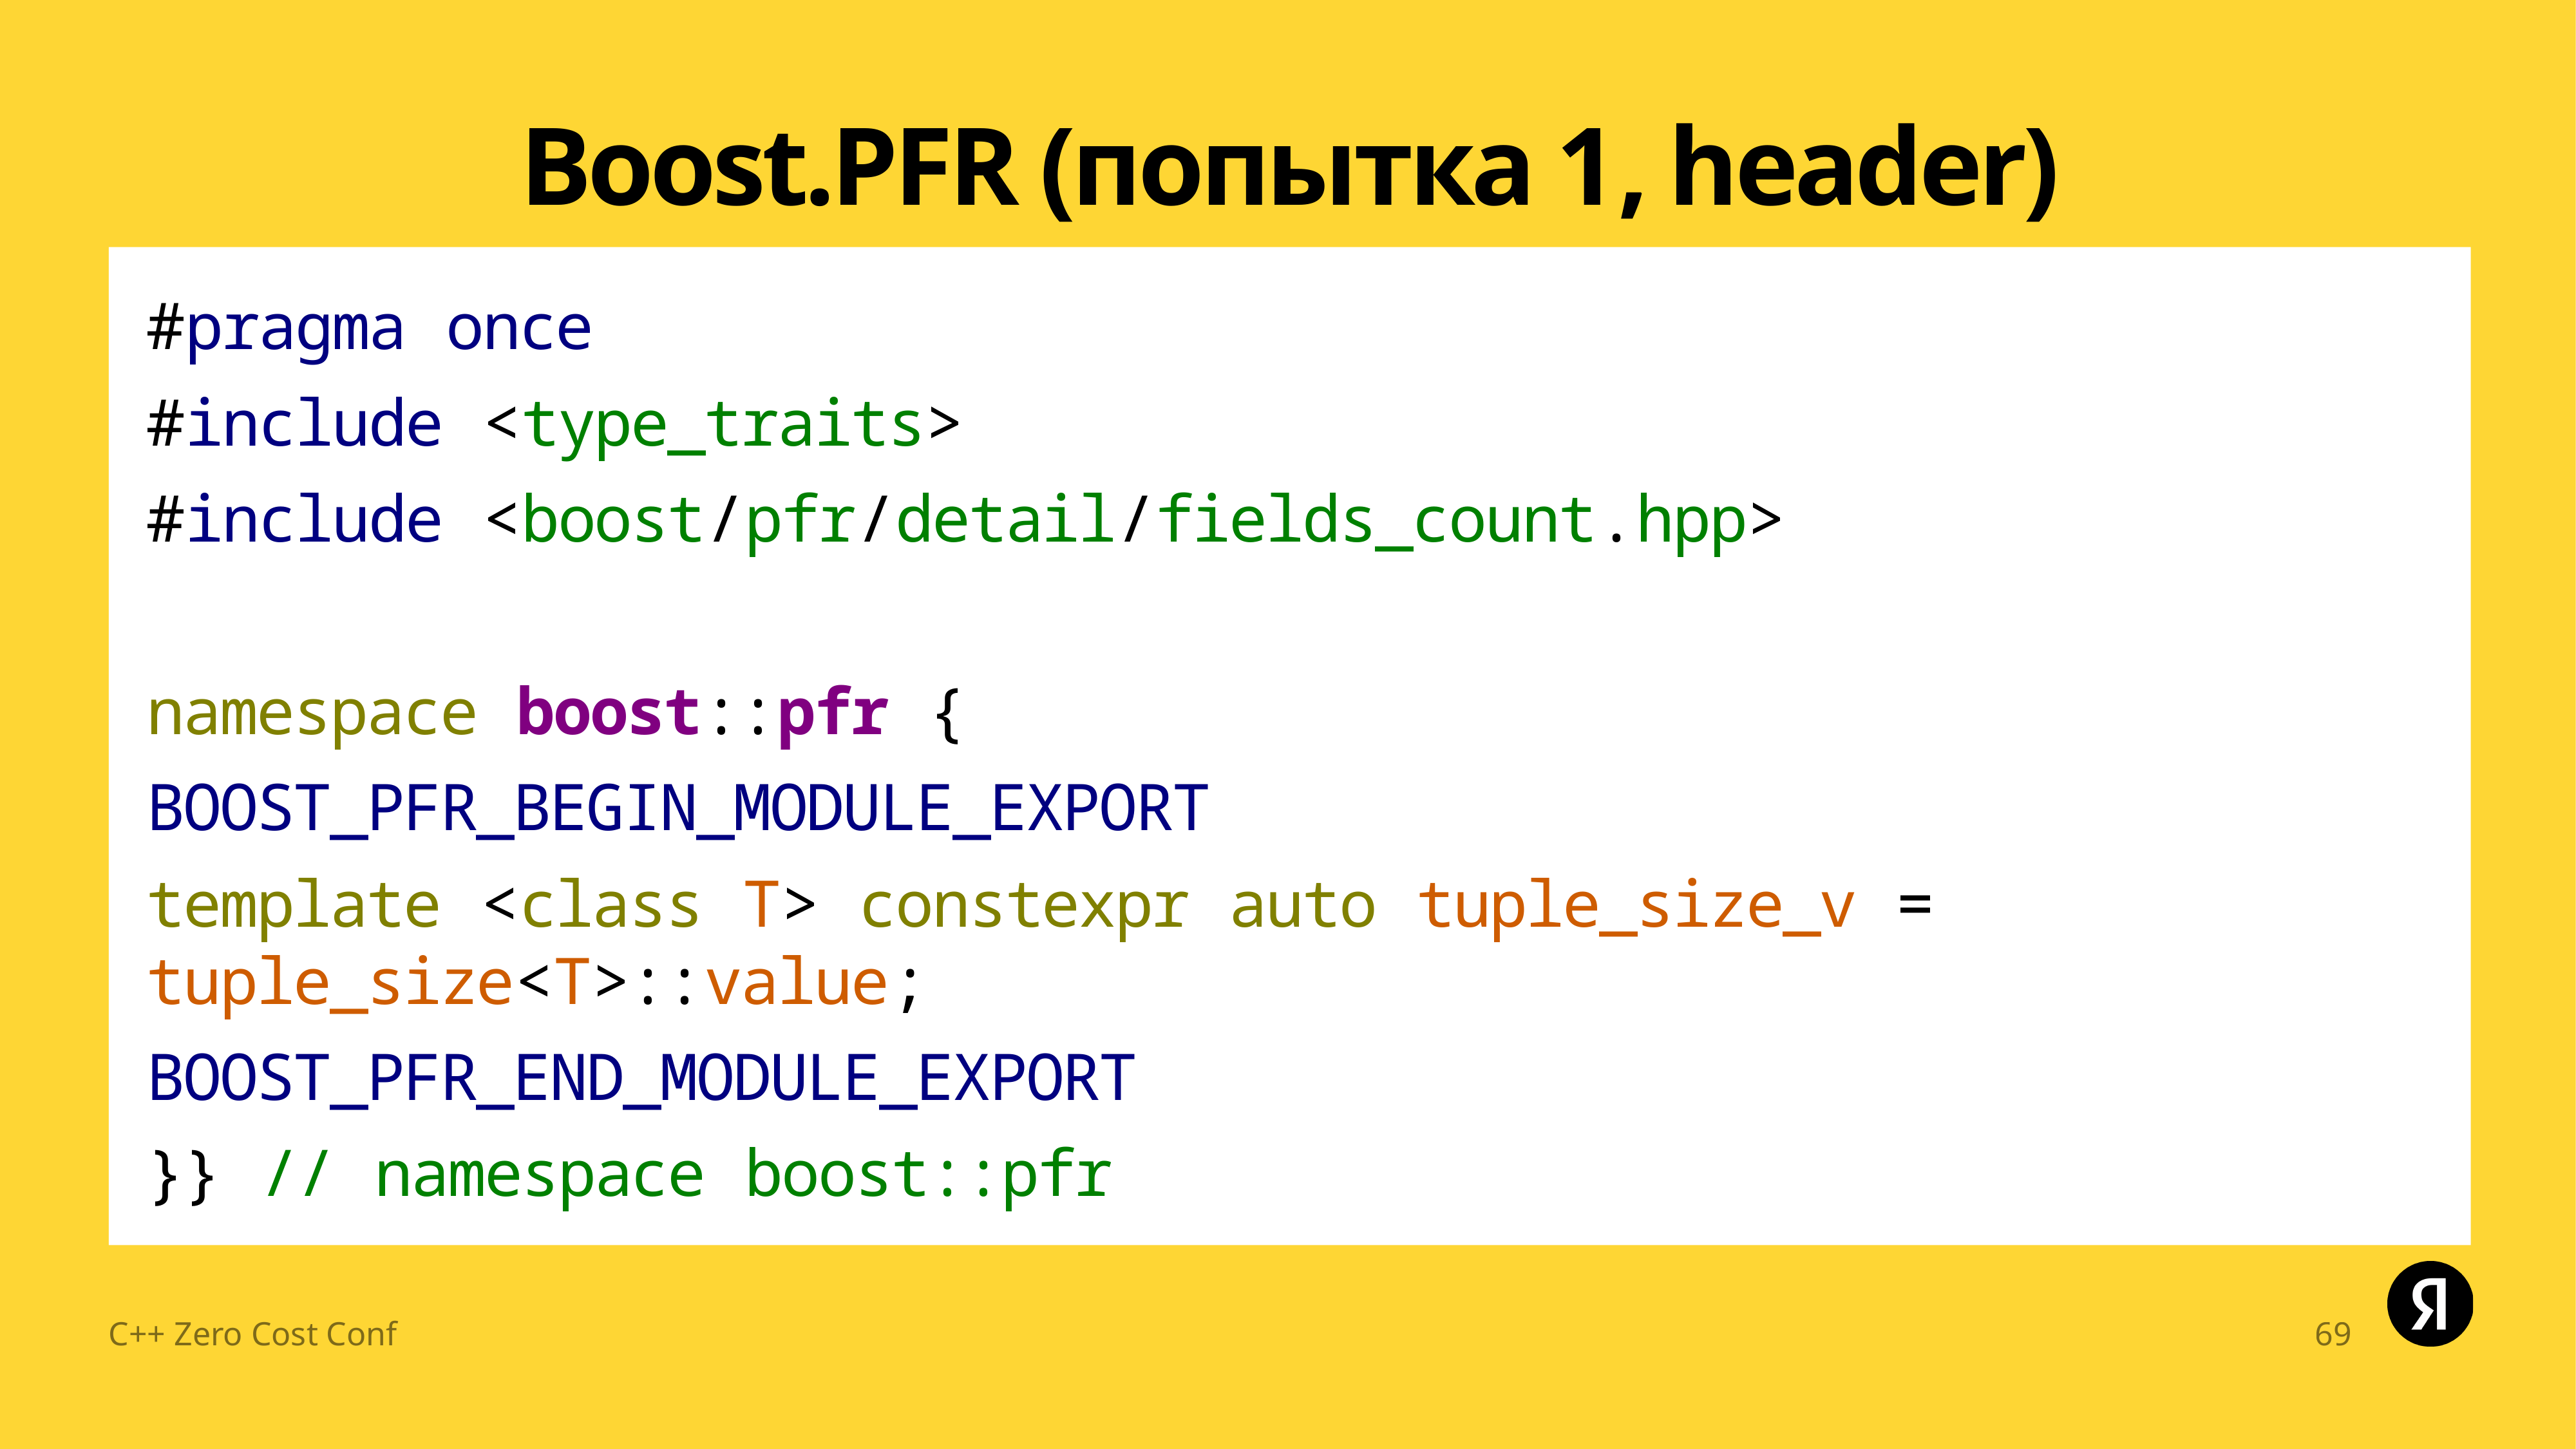

Boost.PFR (попытка 1, header)
# #pragma once
#include <type_traits>
#include <boost/pfr/detail/fields_count.hpp>
namespace boost::pfr {
BOOST_PFR_BEGIN_MODULE_EXPORT
template <class T> constexpr auto tuple_size_v = tuple_size<T>::value;
BOOST_PFR_END_MODULE_EXPORT
}} // namespace boost::pfr
C++ Zero Cost Conf
69